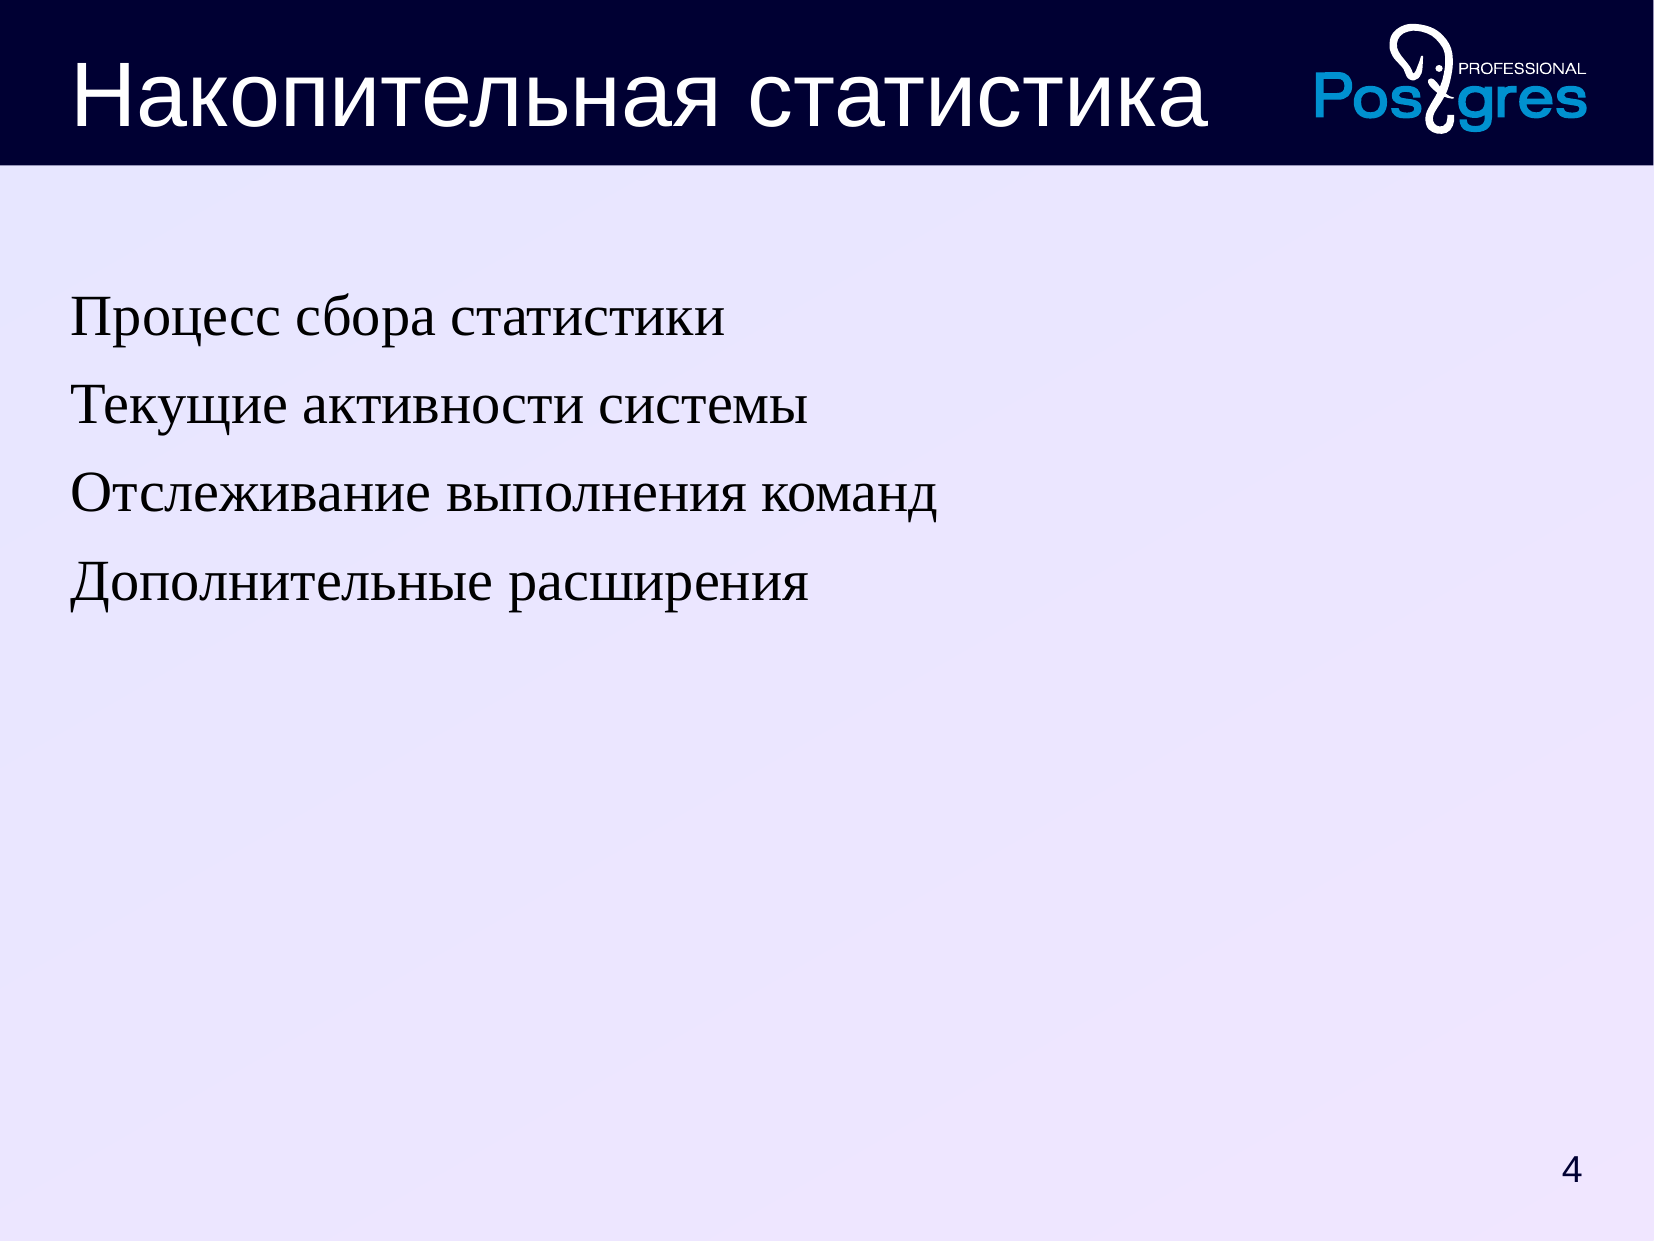

# Накопительная статистика
Процесс сбора статистики
Текущие активности системы
Отслеживание выполнения команд
Дополнительные расширения